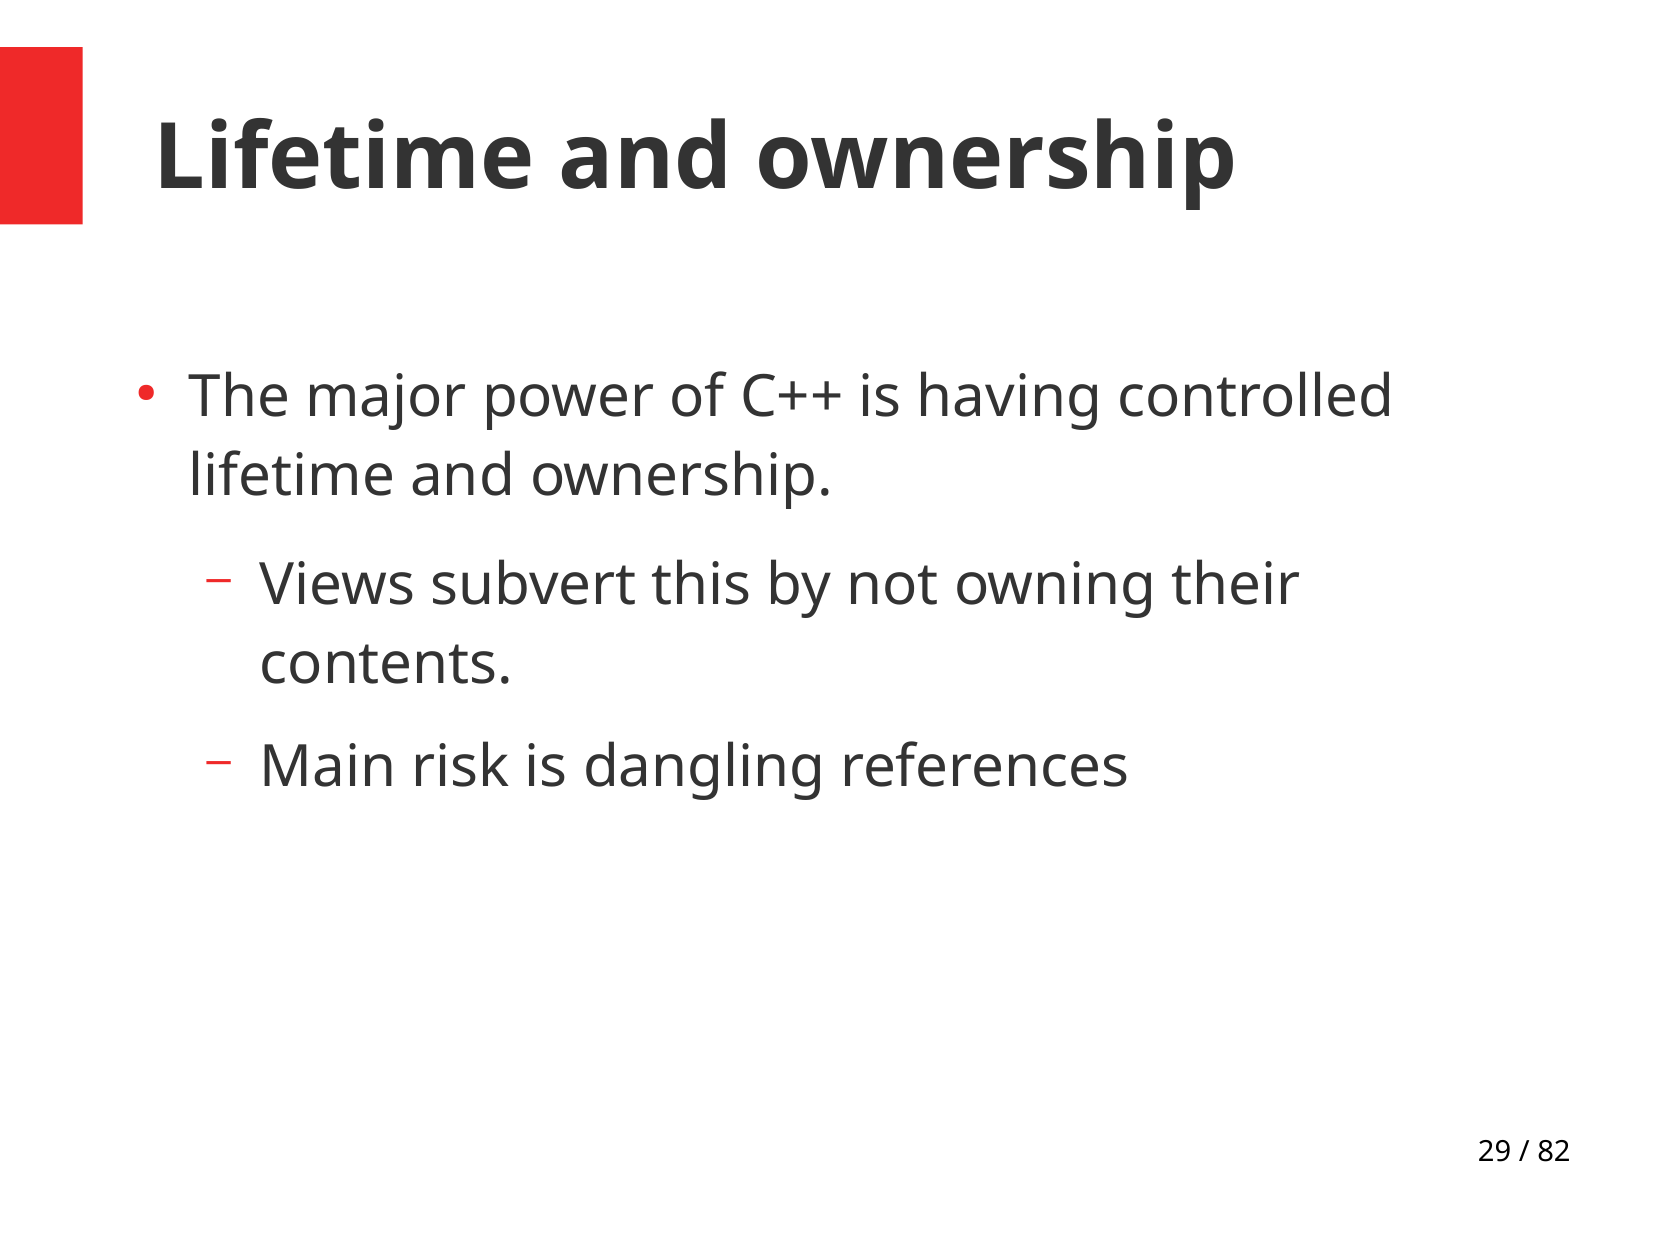

# Lifetime and ownership
The major power of C++ is having controlled lifetime and ownership.
Views subvert this by not owning their contents.
Main risk is dangling references
29